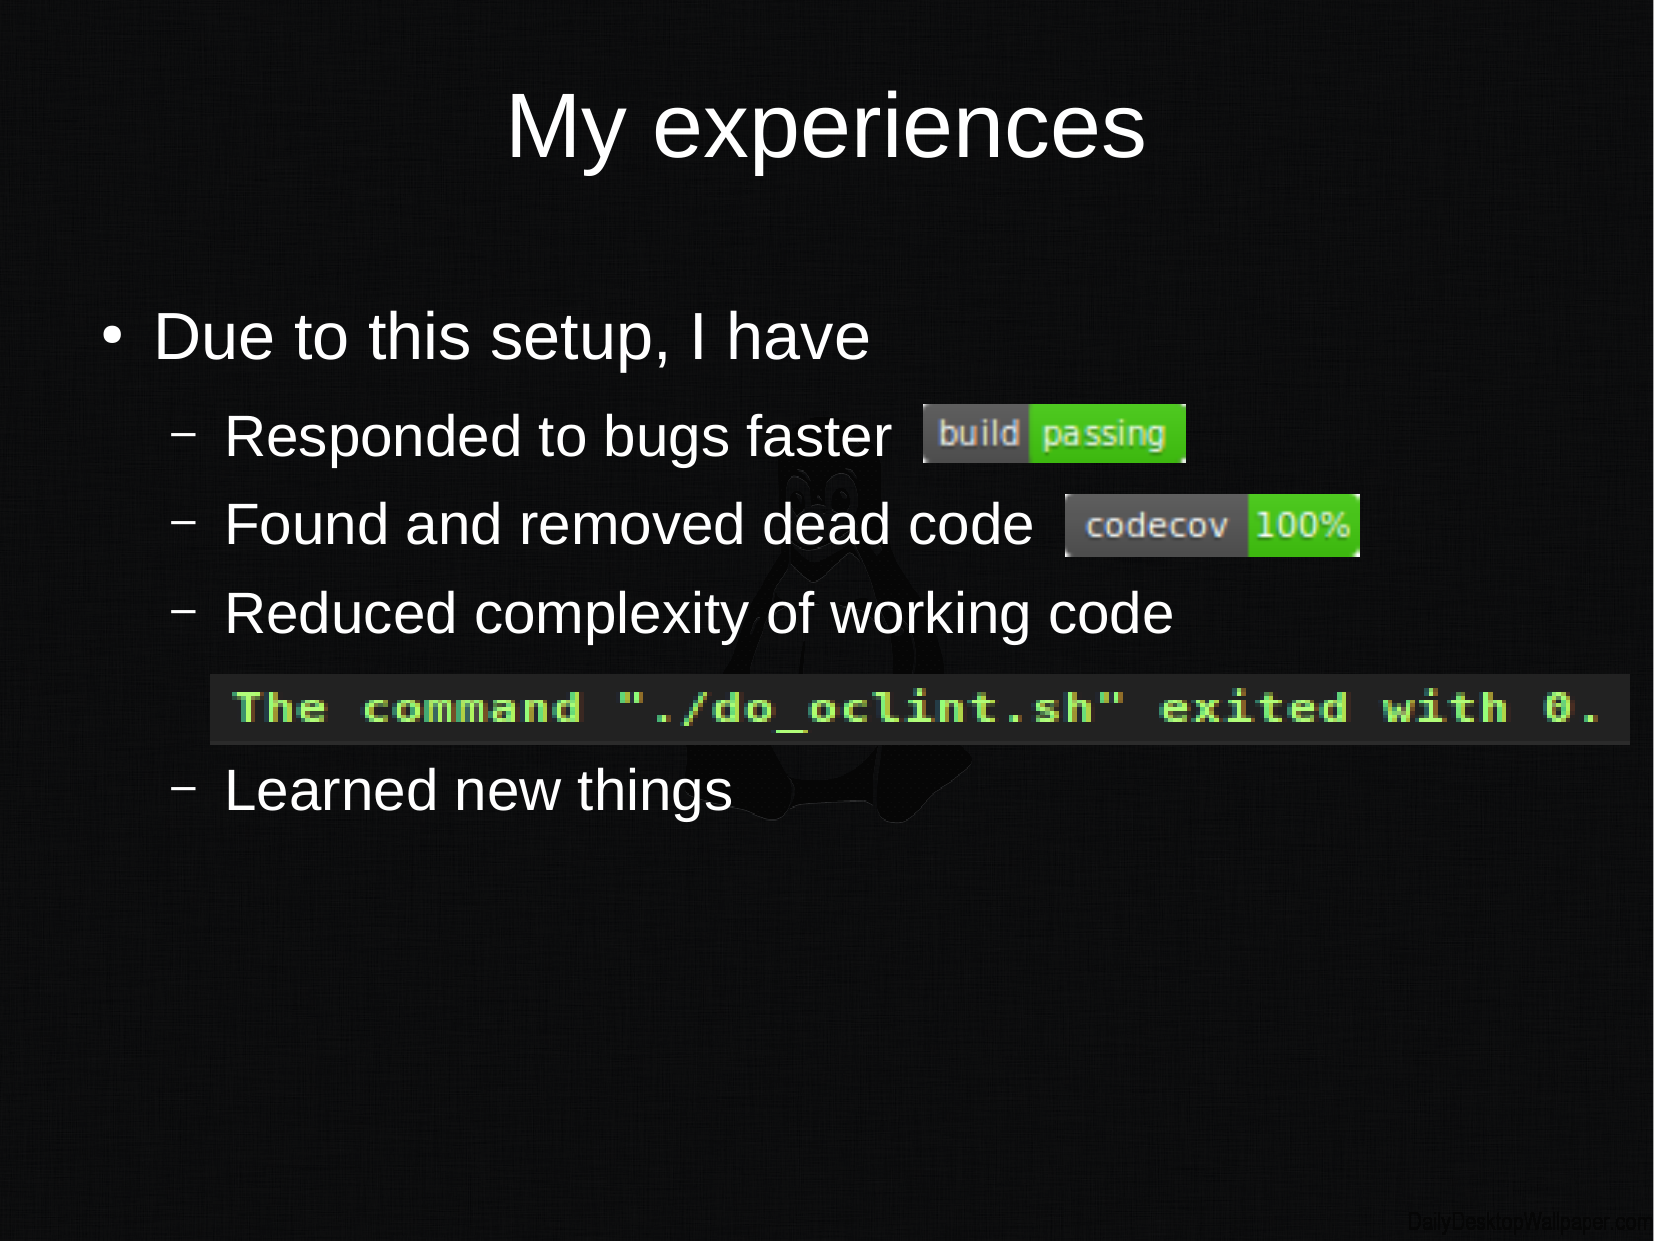

# My experiences
Due to this setup, I have
Responded to bugs faster
Found and removed dead code
Reduced complexity of working code
Learned new things